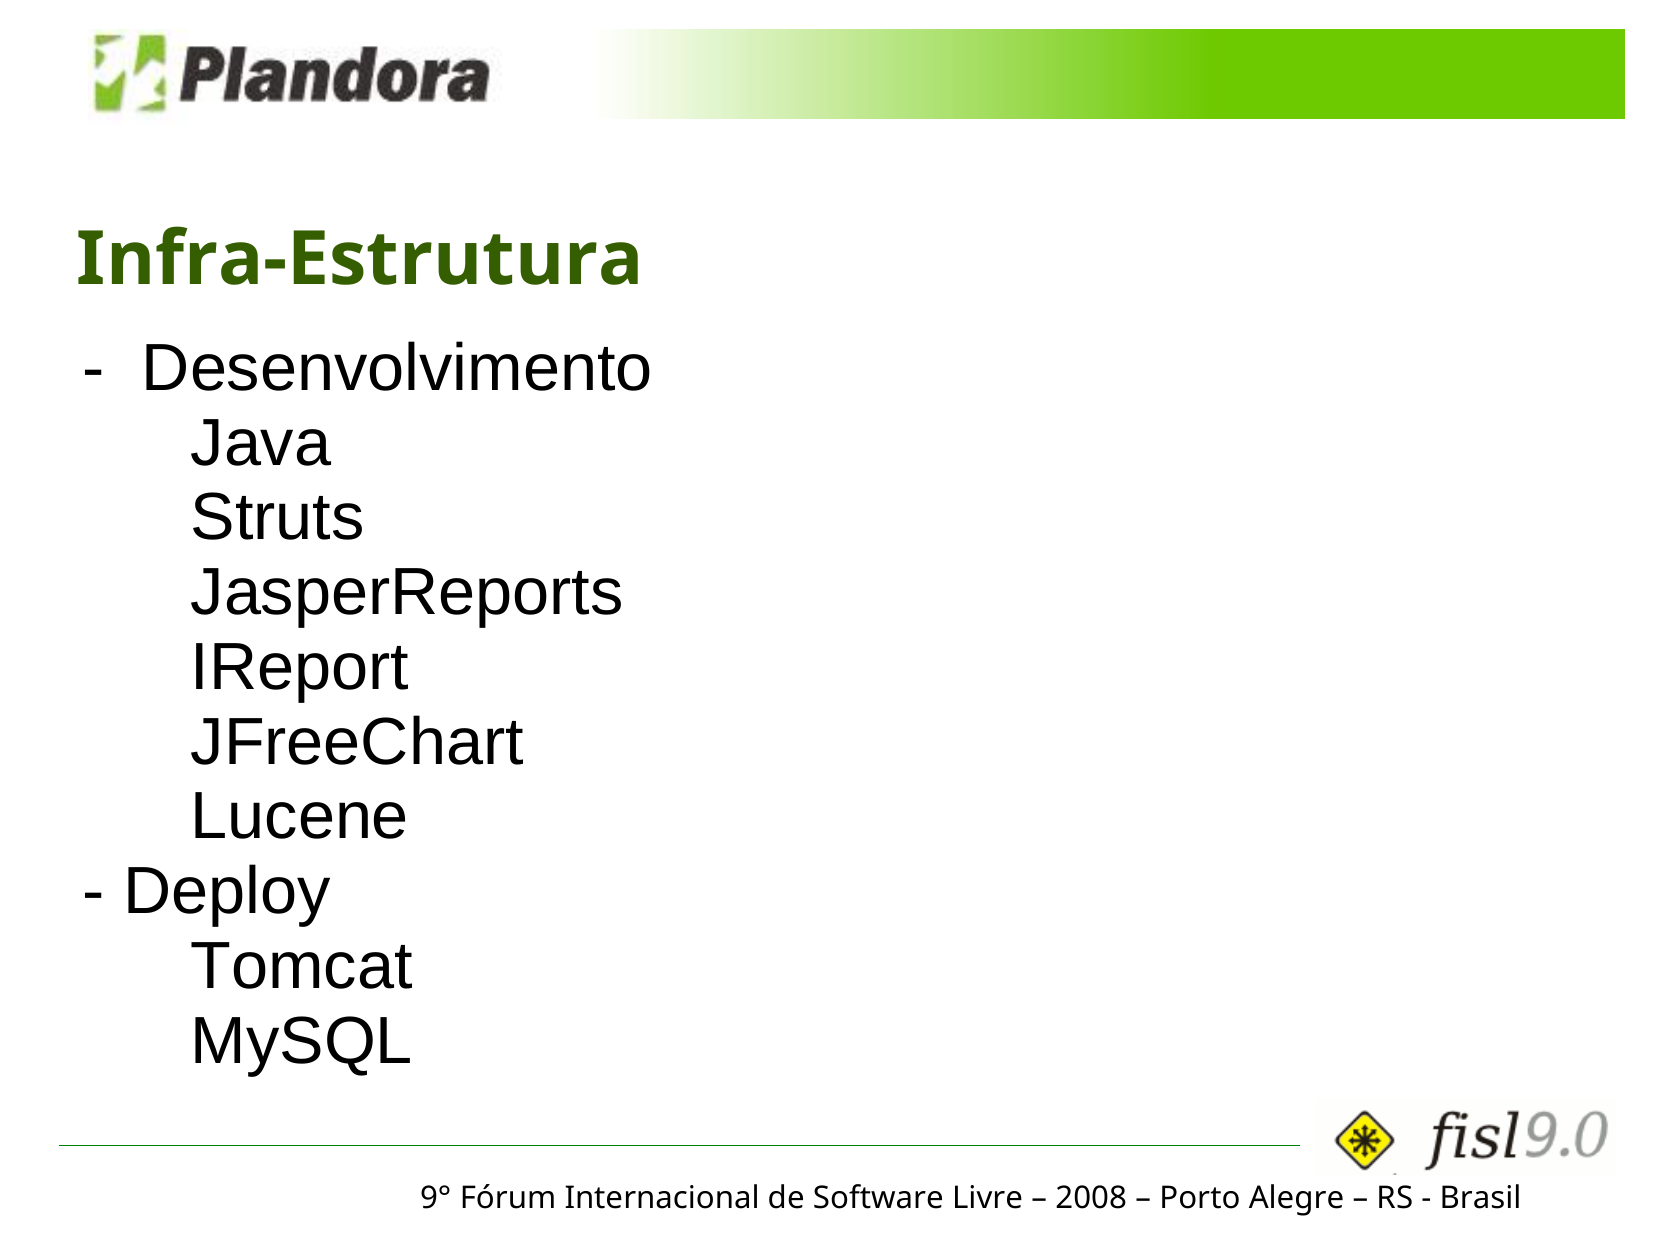

# Infra-Estrutura
- Desenvolvimento
 Java
 Struts
 JasperReports
 IReport
 JFreeChart
 Lucene
- Deploy
 Tomcat
 MySQL